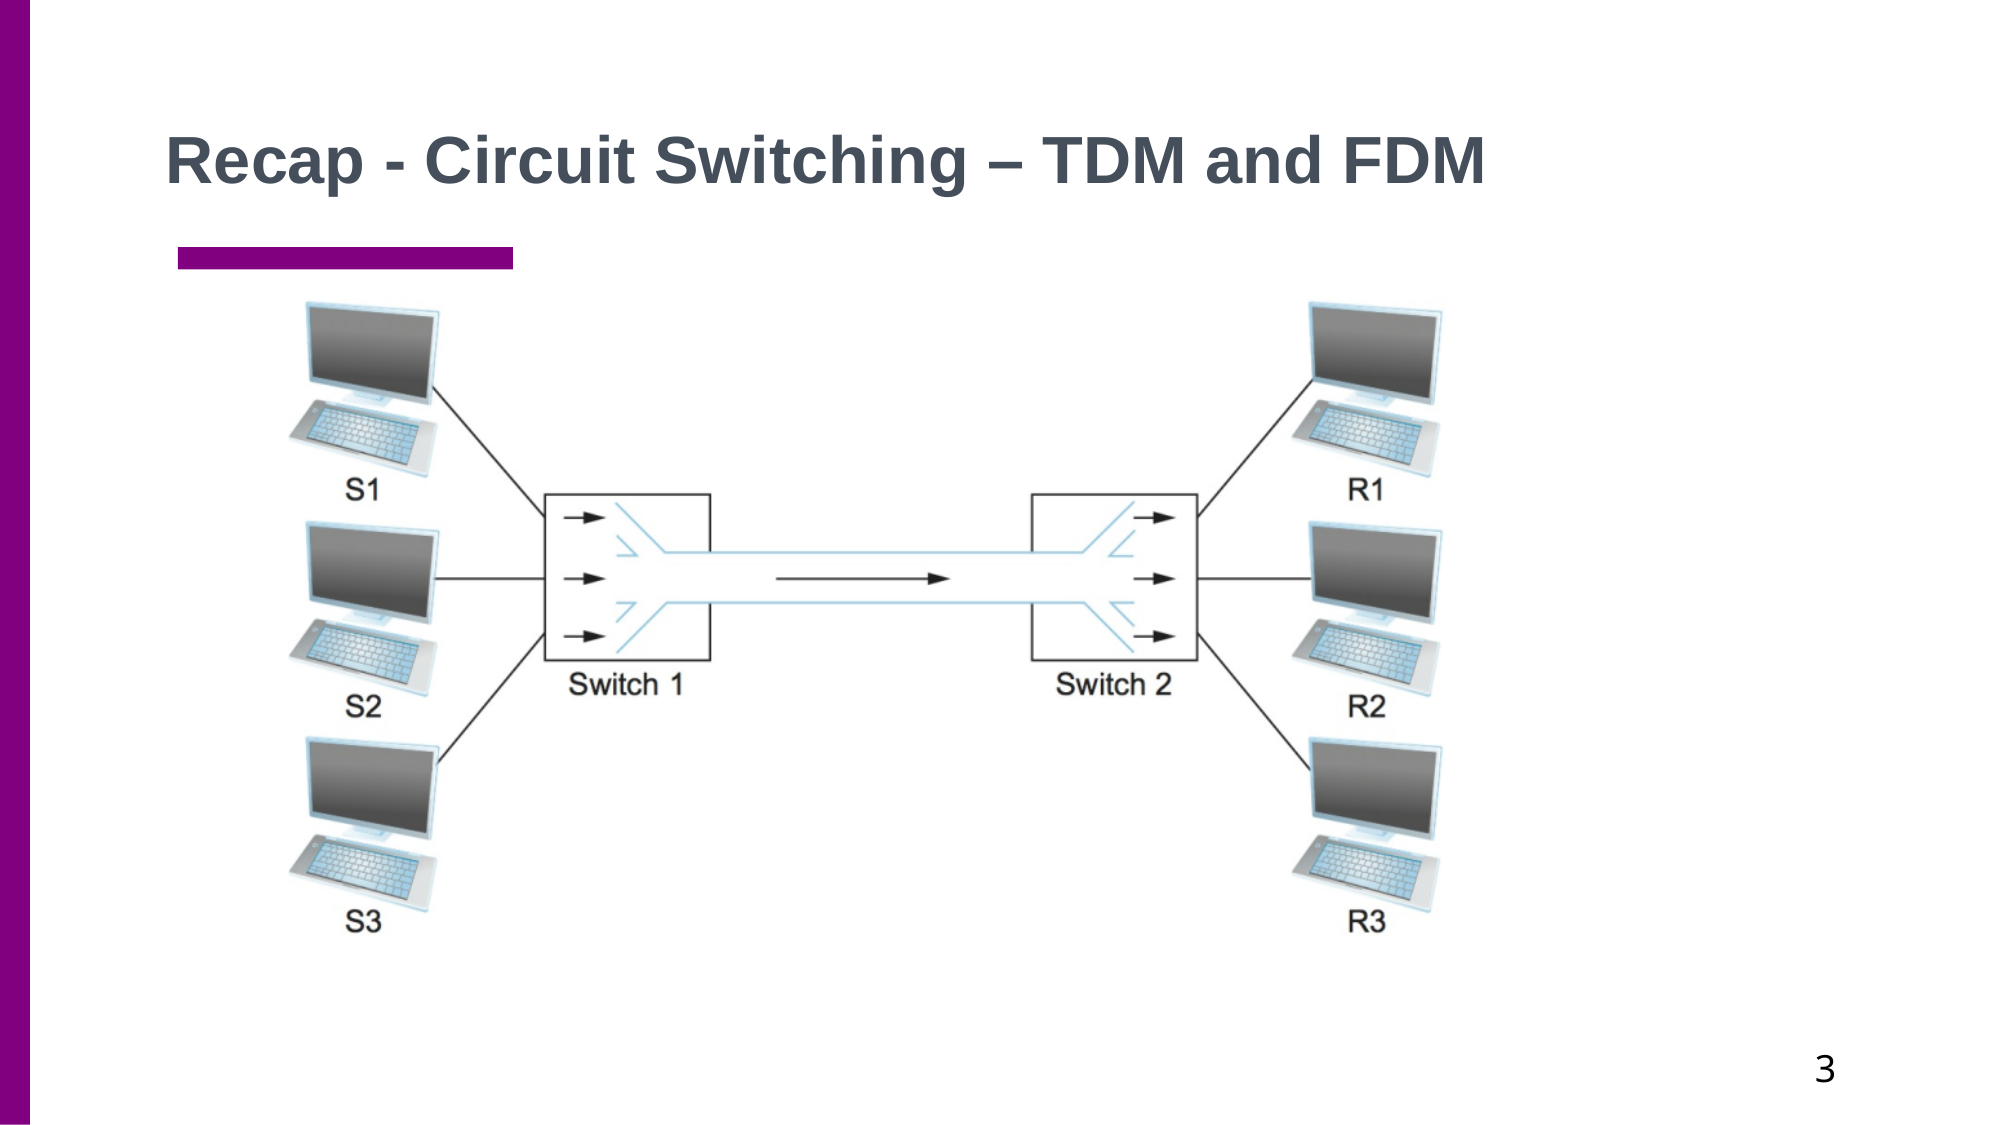

Recap - Circuit Switching – TDM and FDM